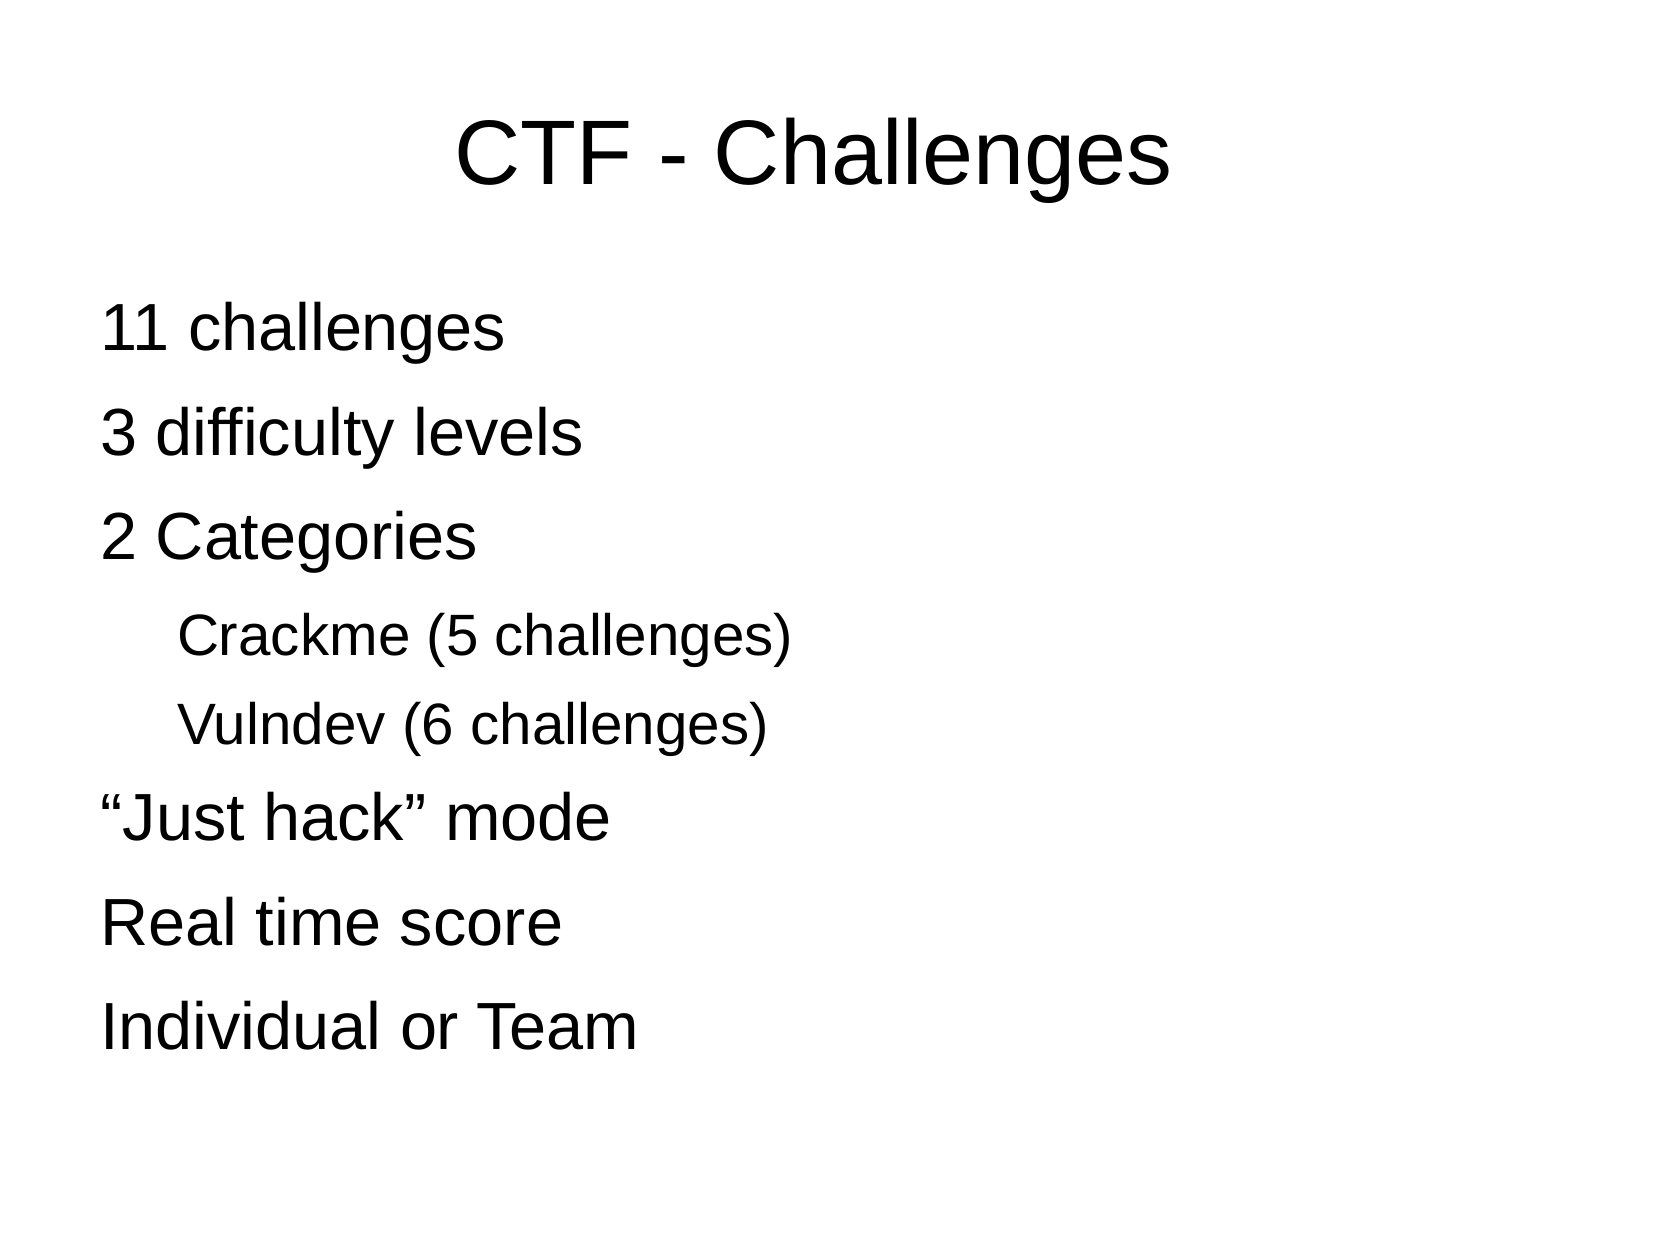

# CTF - Challenges
11 challenges
3 difficulty levels
2 Categories
Crackme (5 challenges)
Vulndev (6 challenges)
“Just hack” mode
Real time score
Individual or Team